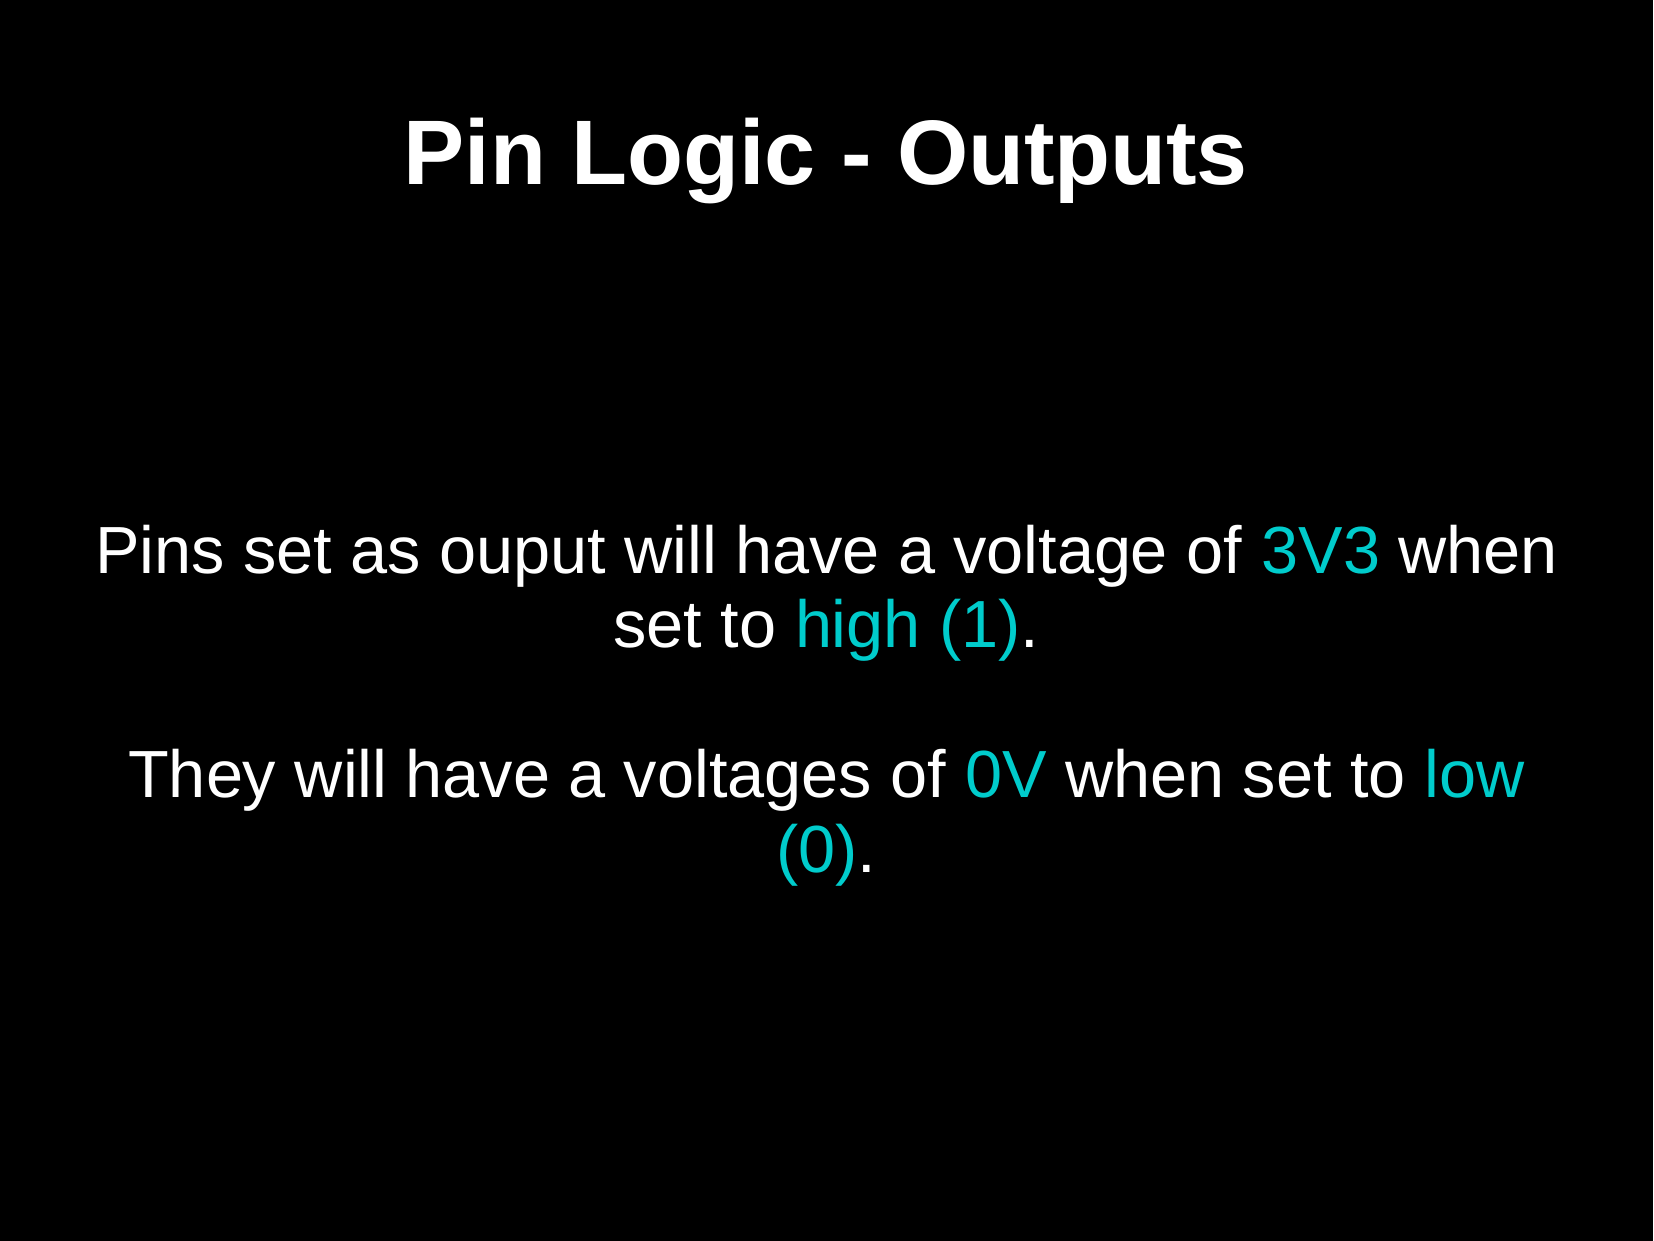

# Pin Logic - Outputs
Pins set as ouput will have a voltage of 3V3 when set to high (1).
They will have a voltages of 0V when set to low (0).